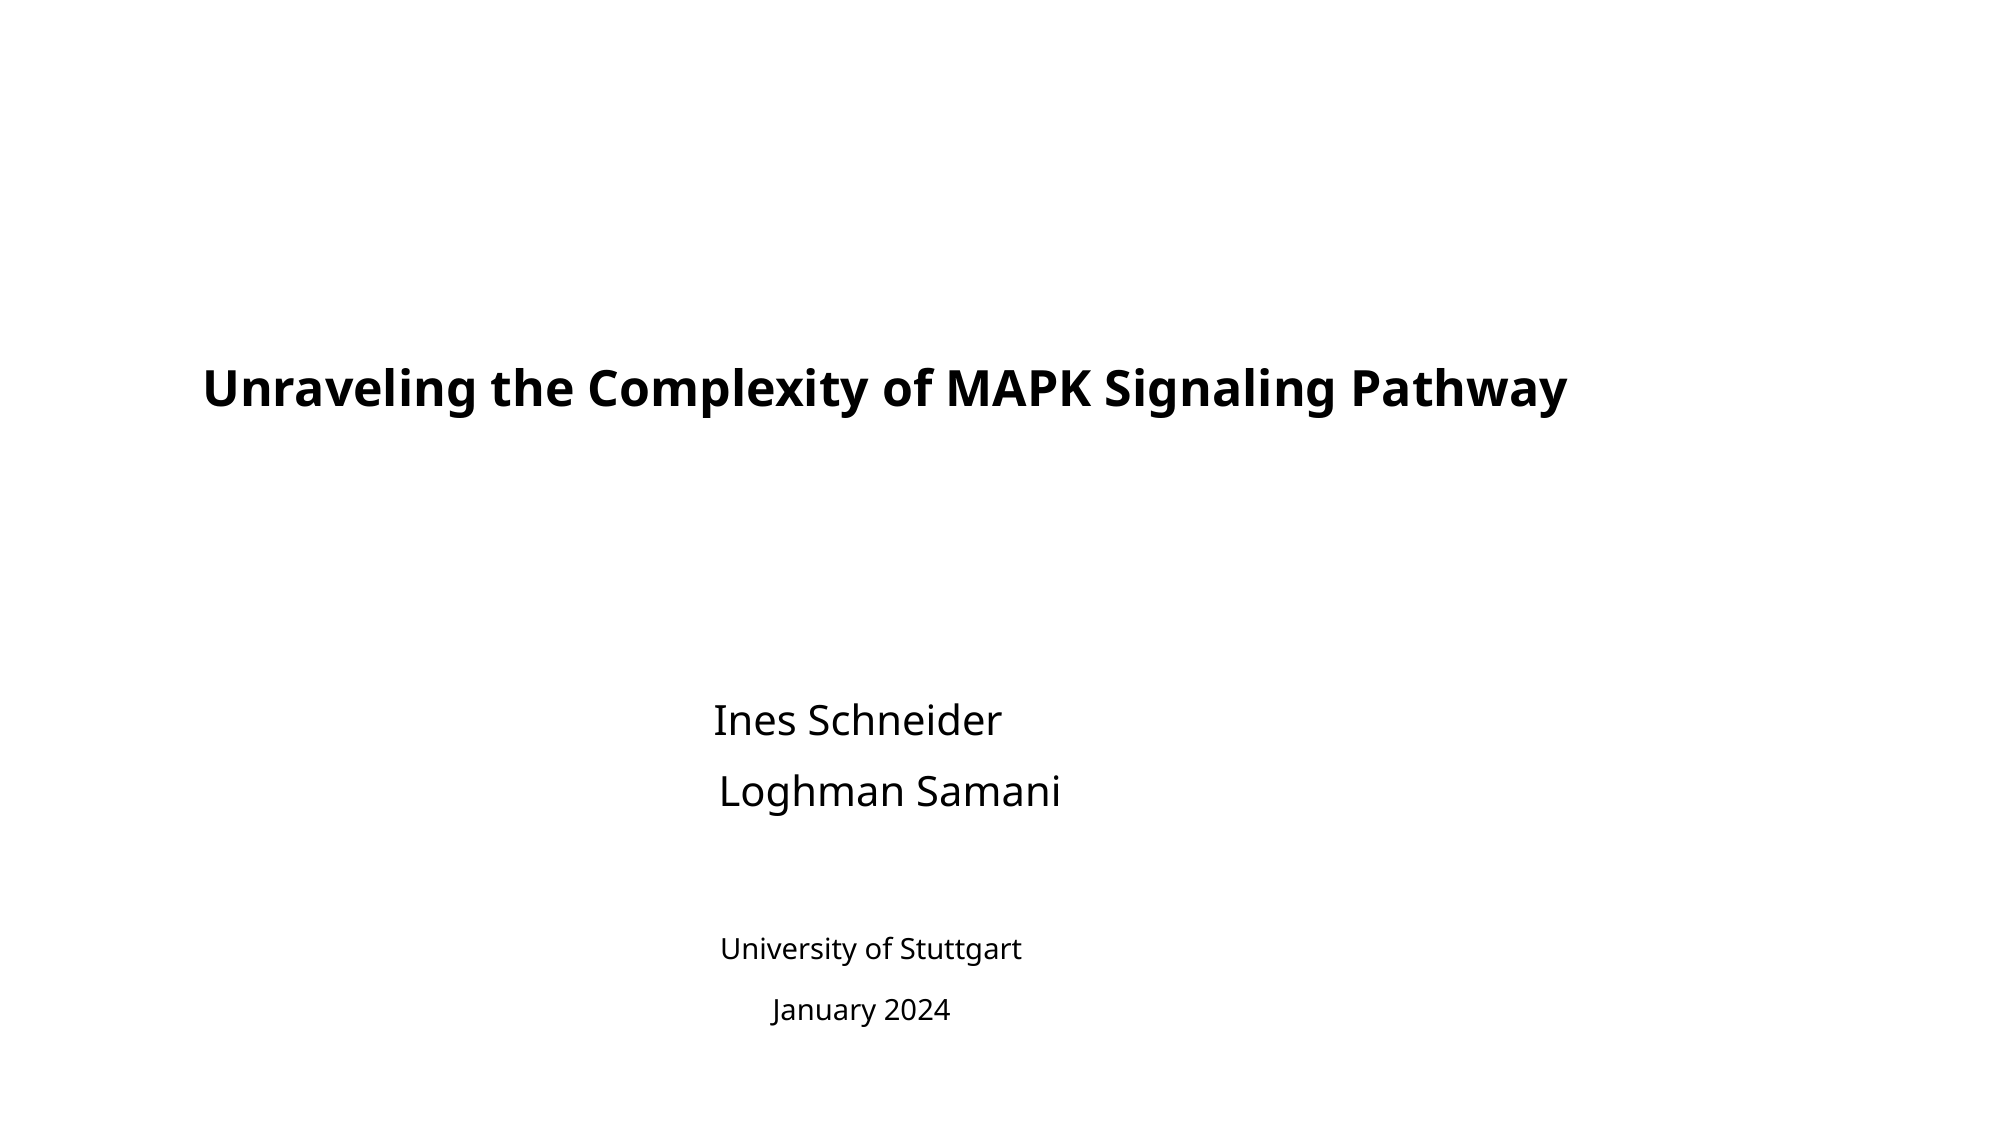

Unraveling the Complexity of MAPK Signaling Pathway
                              Ines Schneider
                                                Loghman Samani
                              University of Stuttgart
                                                                         January 2024